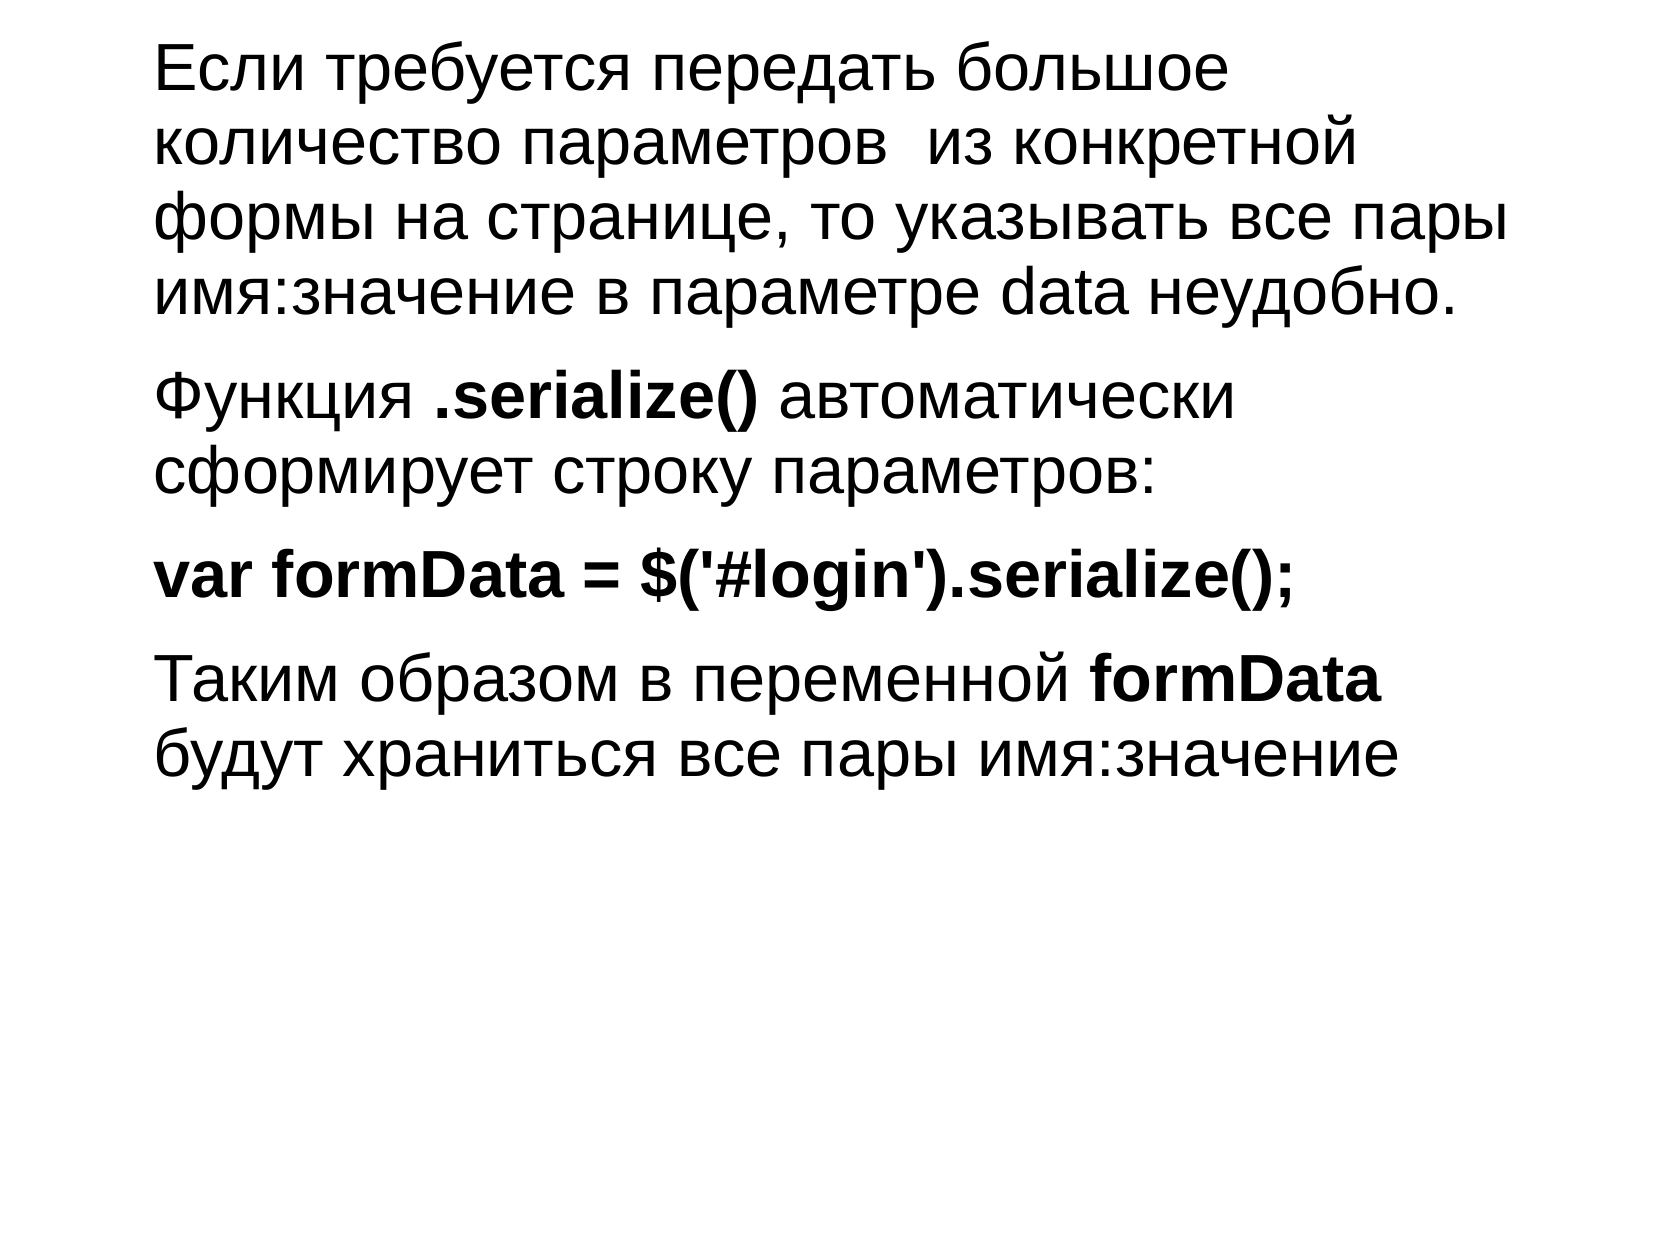

# Если требуется передать большое количество параметров из конкретной формы на странице, то указывать все пары имя:значение в параметре data неудобно.
Функция .serialize() автоматически сформирует строку параметров:
var formData = $('#login').serialize();
Таким образом в переменной formData будут храниться все пары имя:значение